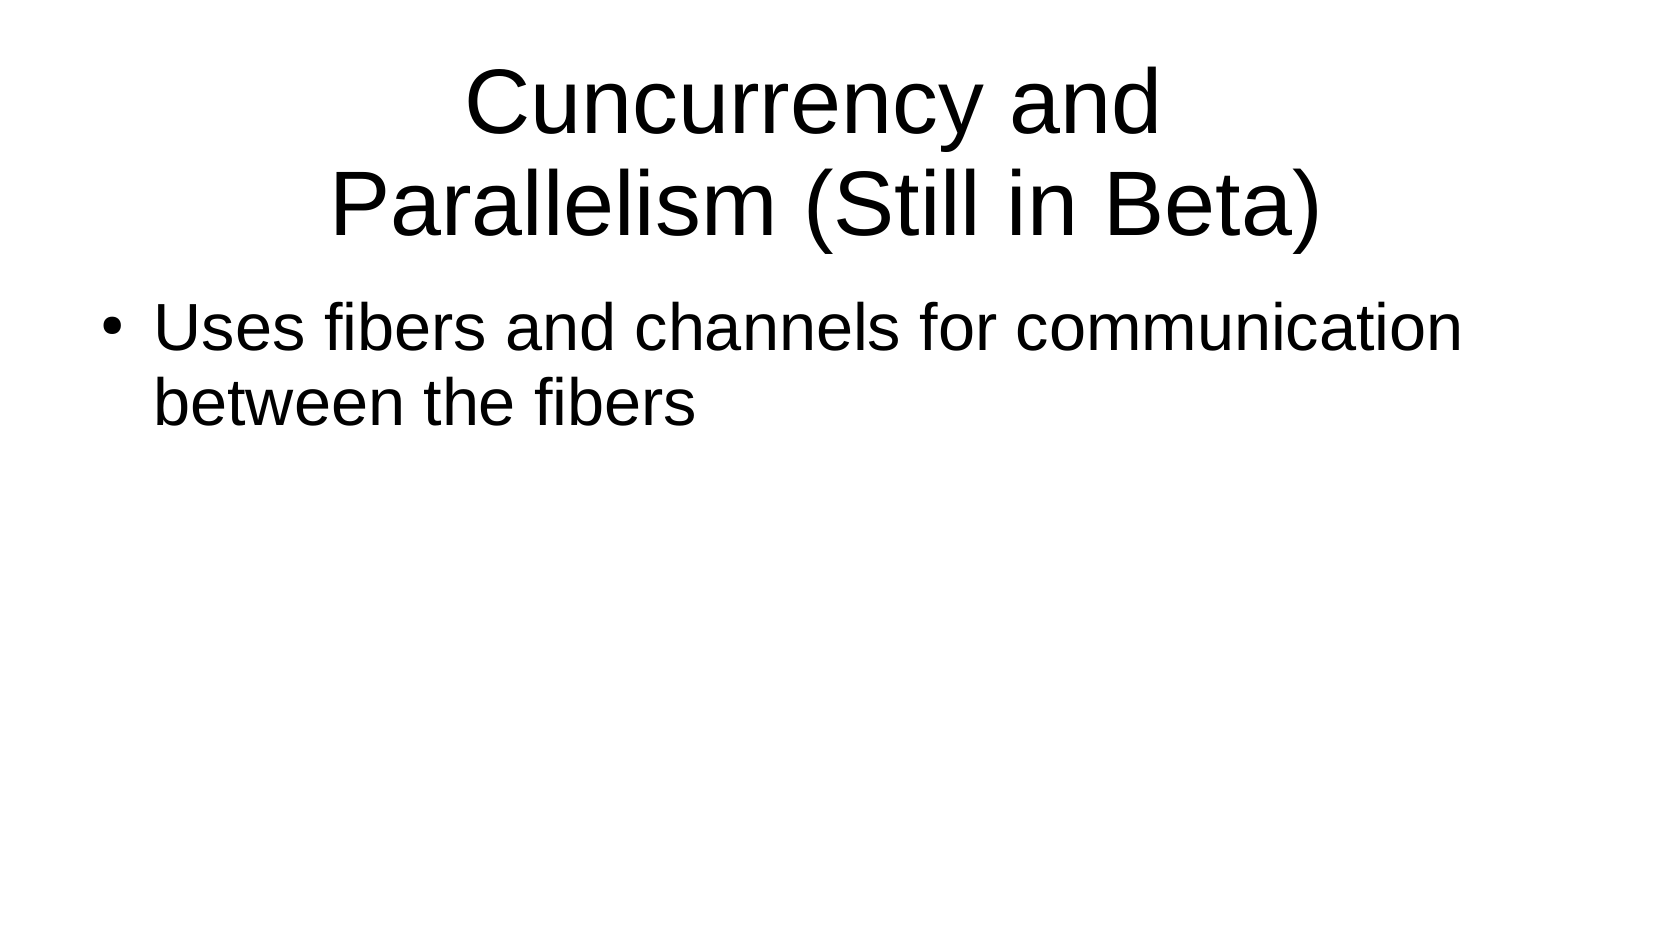

# Cuncurrency and Parallelism (Still in Beta)
Uses fibers and channels for communication between the fibers